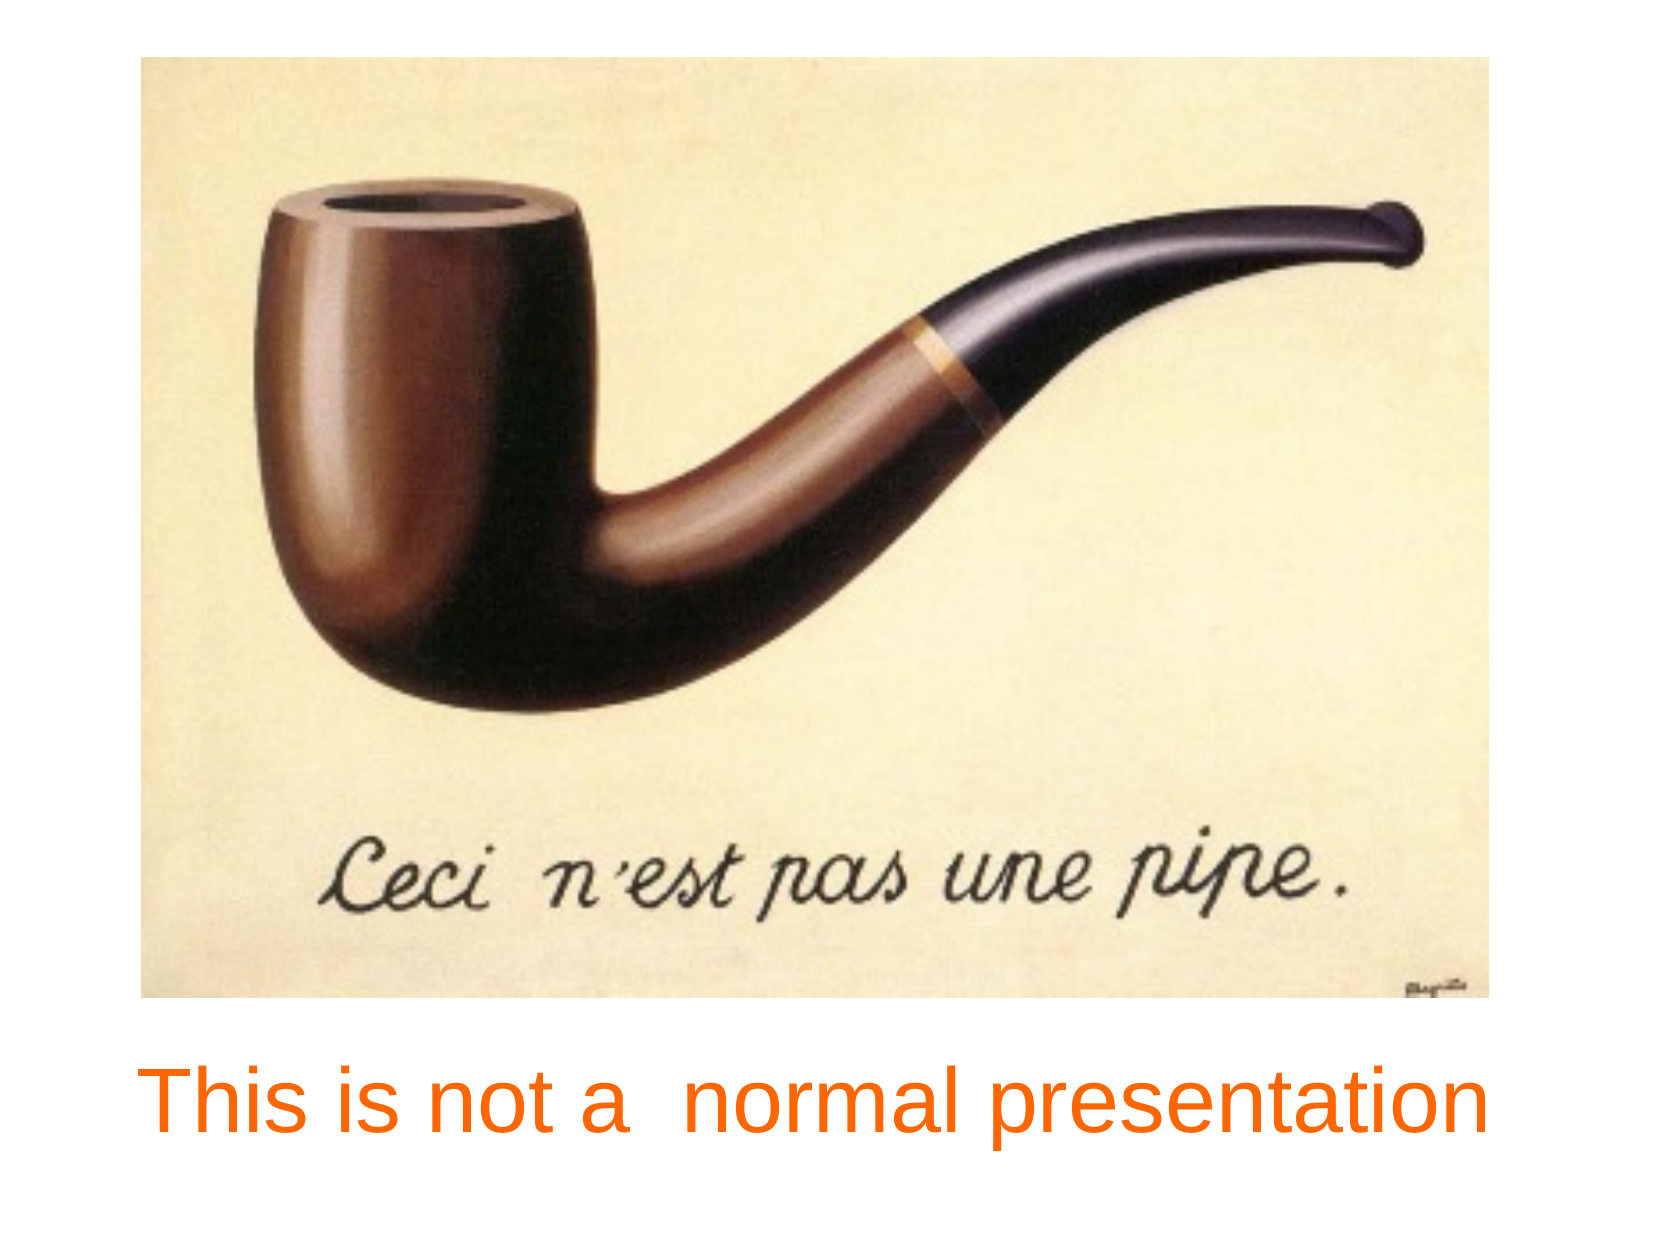

# This is not a normal presentation